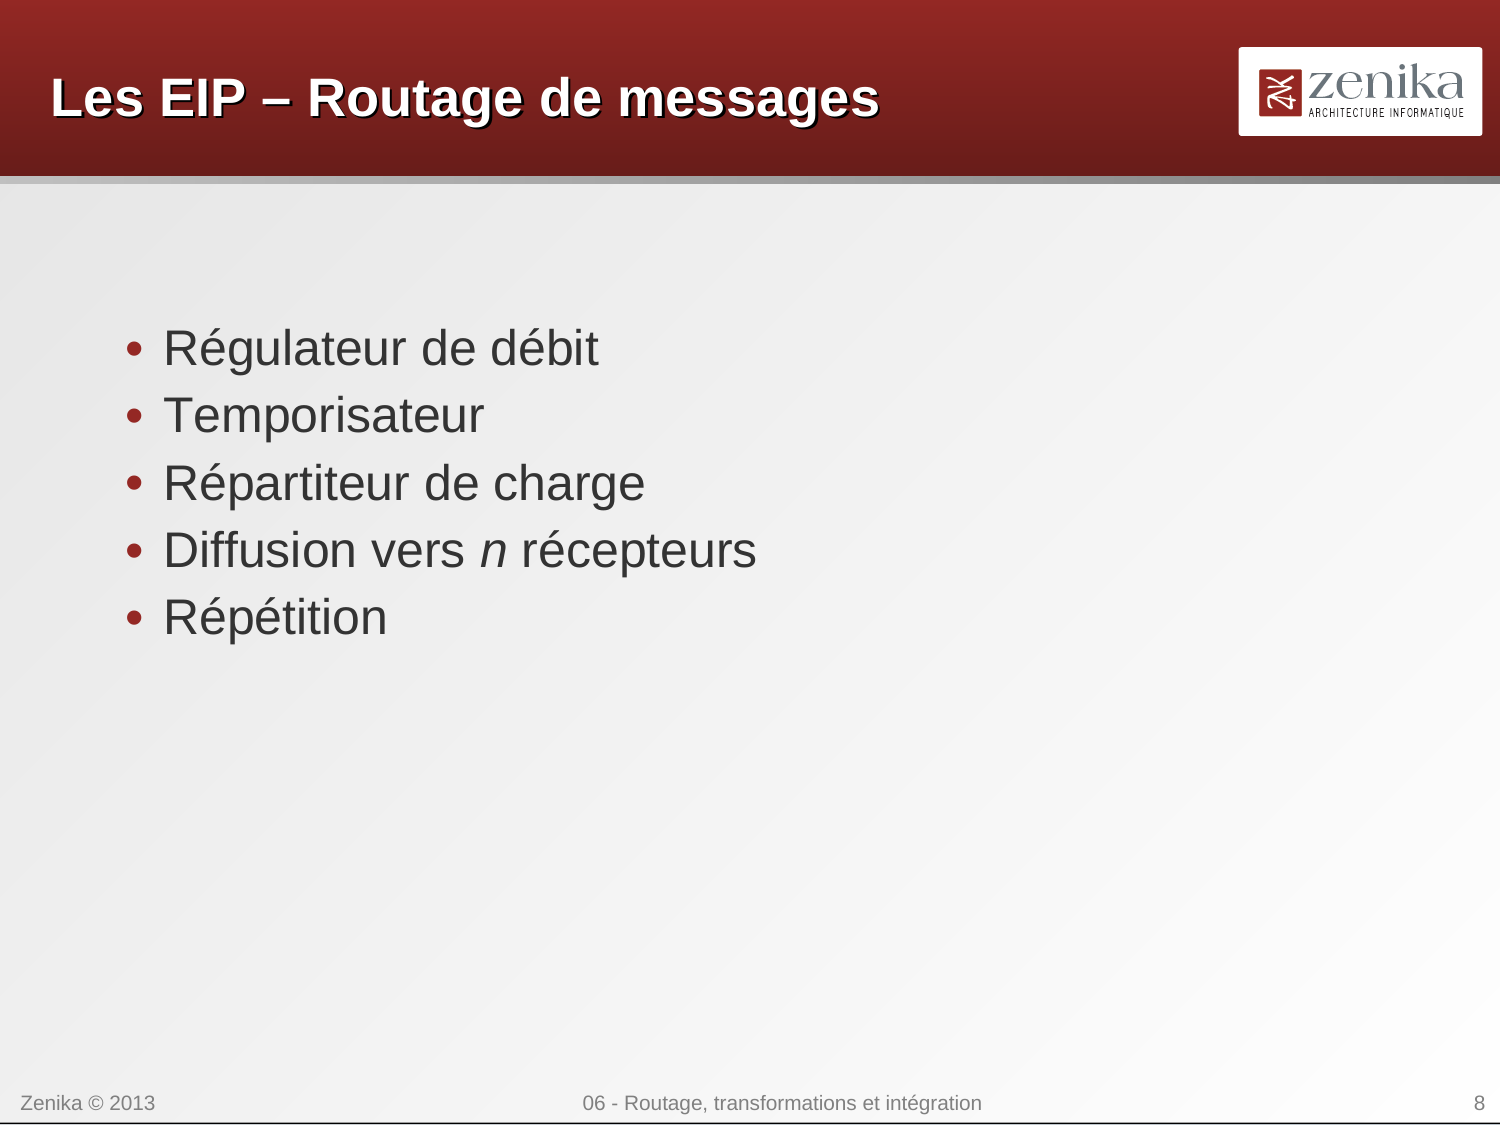

# Les EIP – Routage de messages
Régulateur de débit
Temporisateur
Répartiteur de charge
Diffusion vers n récepteurs
Répétition